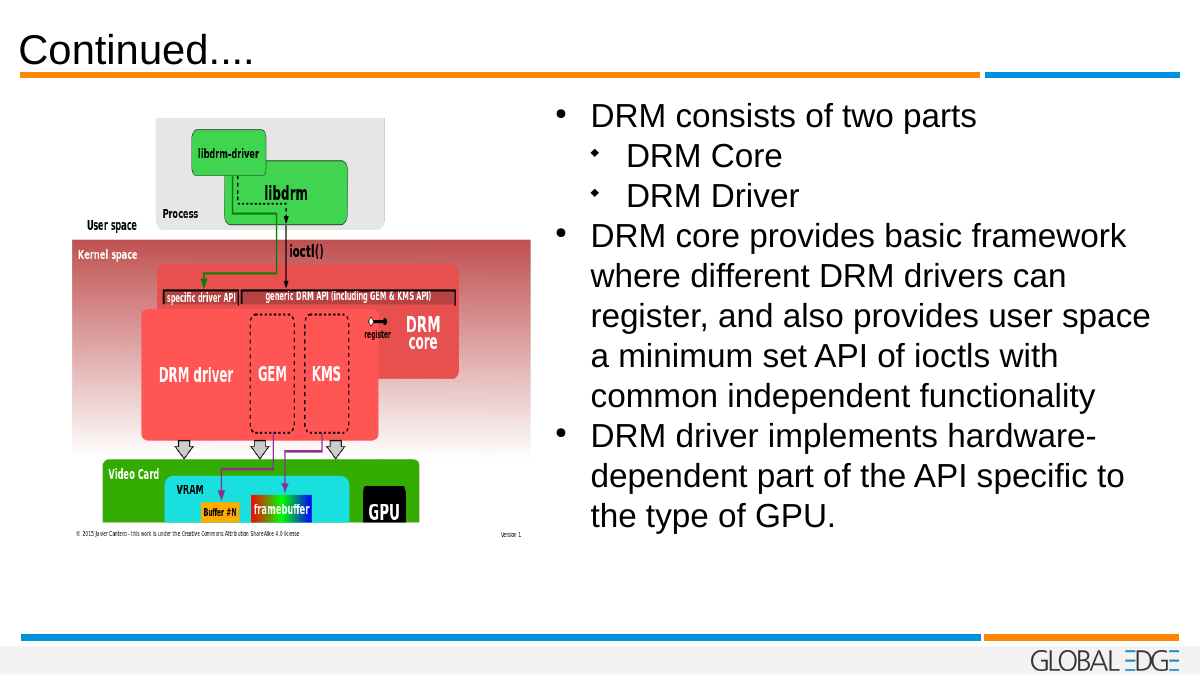

Continued....
DRM consists of two parts
DRM Core
DRM Driver
DRM core provides basic framework where different DRM drivers can register, and also provides user space a minimum set API of ioctls with common independent functionality
DRM driver implements hardware-dependent part of the API specific to the type of GPU.